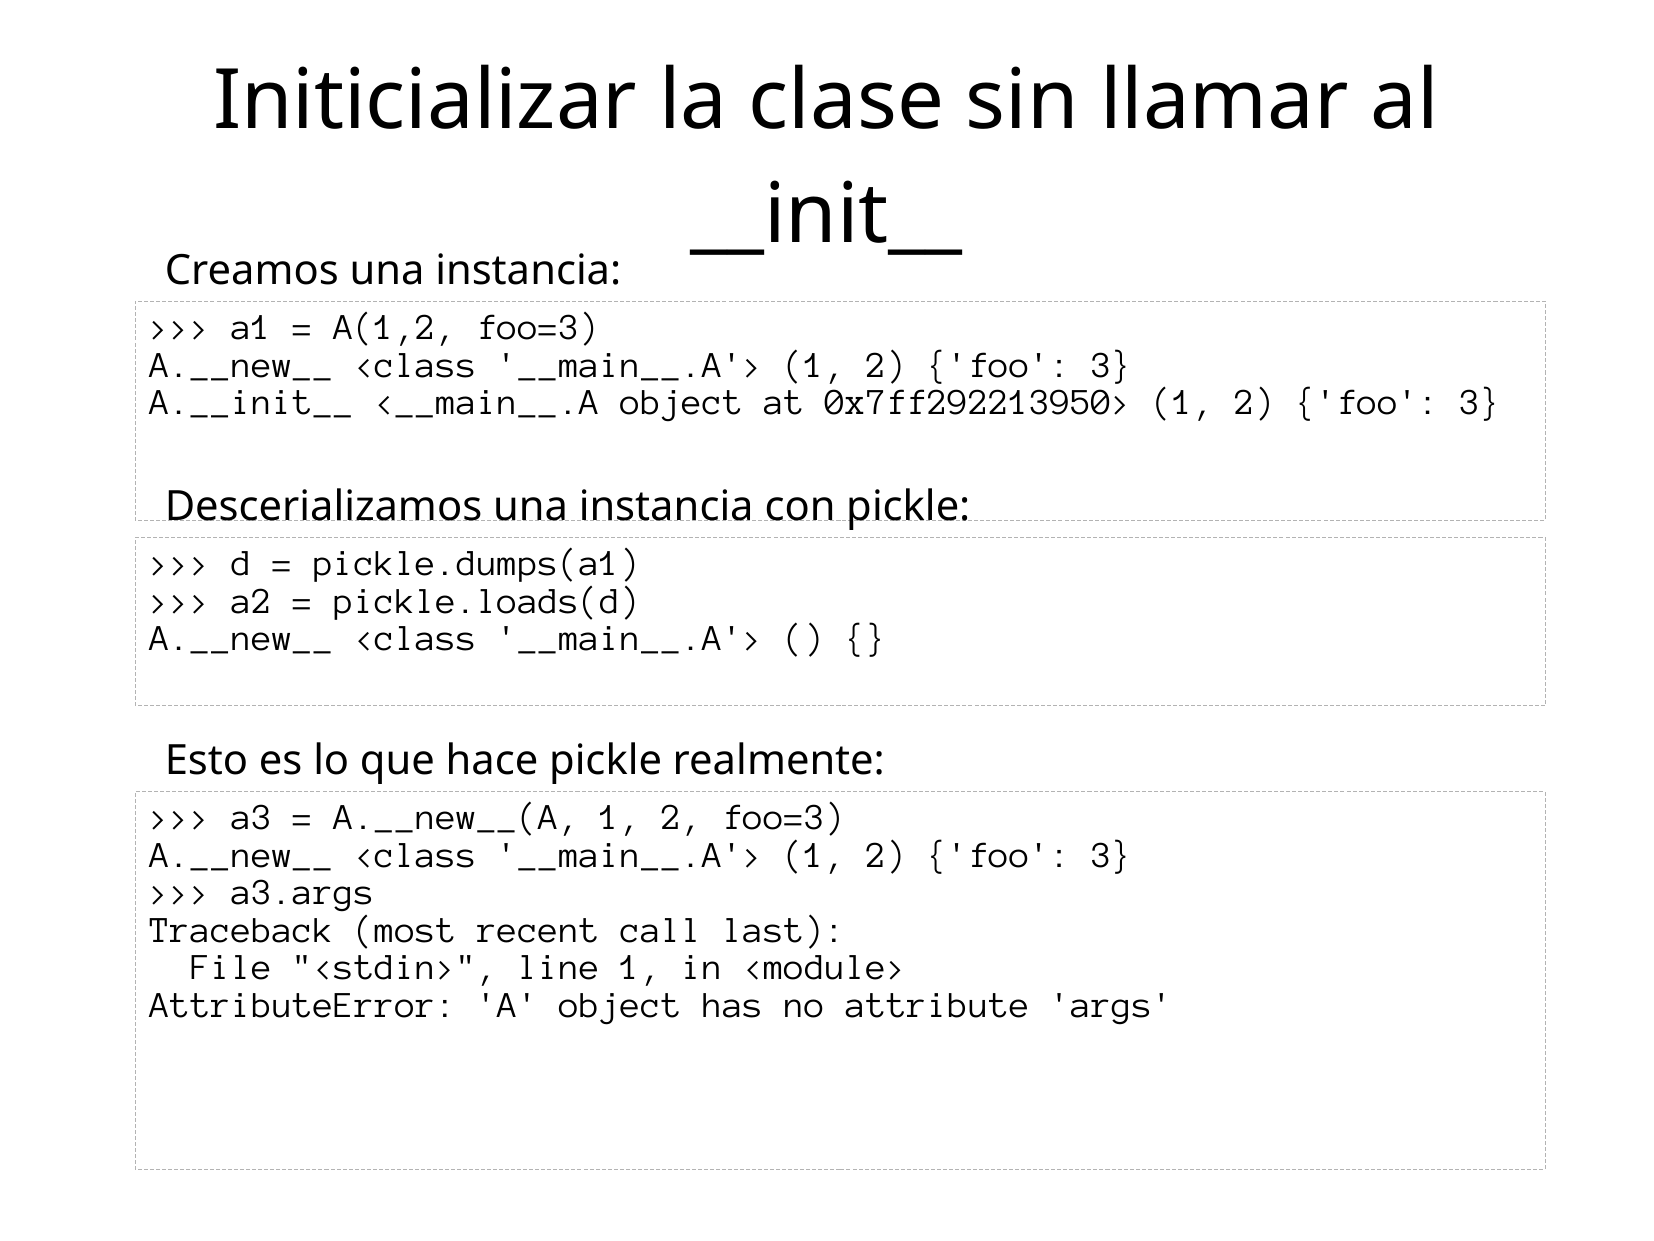

# Initicializar la clase sin llamar al __init__
Creamos una instancia:
>>> a1 = A(1,2, foo=3)
A.__new__ <class '__main__.A'> (1, 2) {'foo': 3}
A.__init__ <__main__.A object at 0x7ff292213950> (1, 2) {'foo': 3}
Descerializamos una instancia con pickle:
>>> d = pickle.dumps(a1)
>>> a2 = pickle.loads(d)
A.__new__ <class '__main__.A'> () {}
Esto es lo que hace pickle realmente:
>>> a3 = A.__new__(A, 1, 2, foo=3)
A.__new__ <class '__main__.A'> (1, 2) {'foo': 3}
>>> a3.args
Traceback (most recent call last):
 File "<stdin>", line 1, in <module>
AttributeError: 'A' object has no attribute 'args'